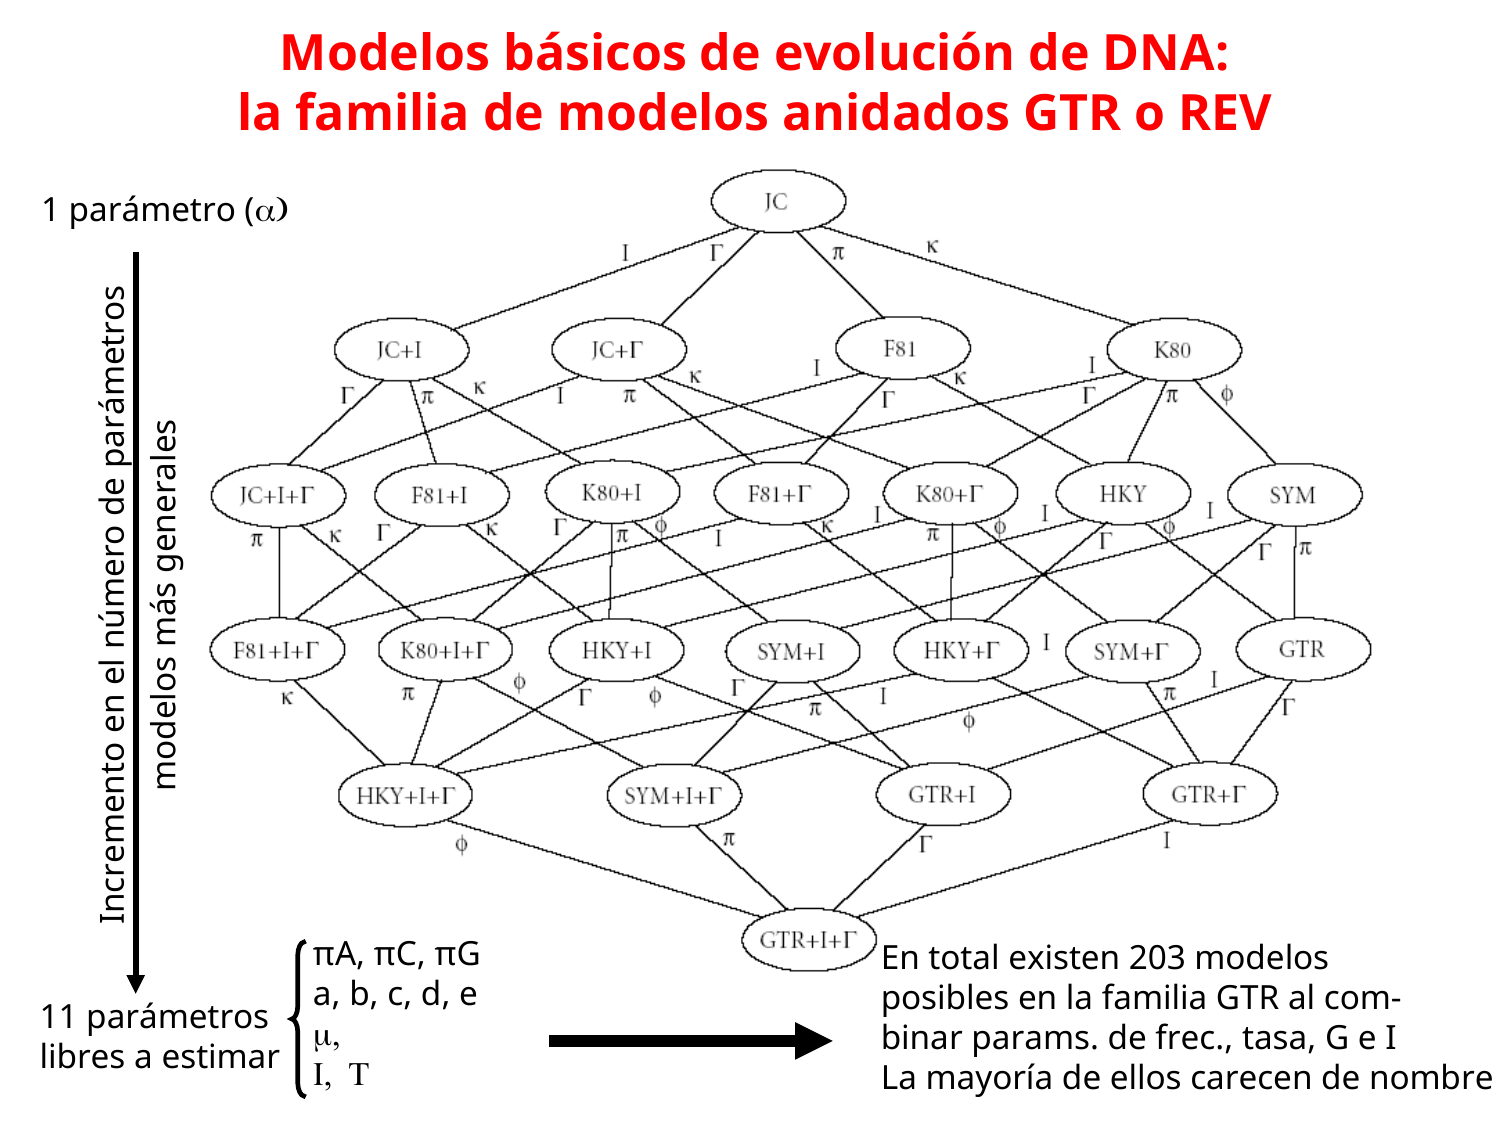

Modelos básicos de evolución de DNA:
la familia de modelos anidados GTR o REV
1 parámetro (
Incremento en el número de parámetros
modelos más generales
πA, πC, πG
a, b, c, d, e


11 parámetros
libres a estimar
En total existen 203 modelos
posibles en la familia GTR al com-
binar params. de frec., tasa, G e I
La mayoría de ellos carecen de nombre